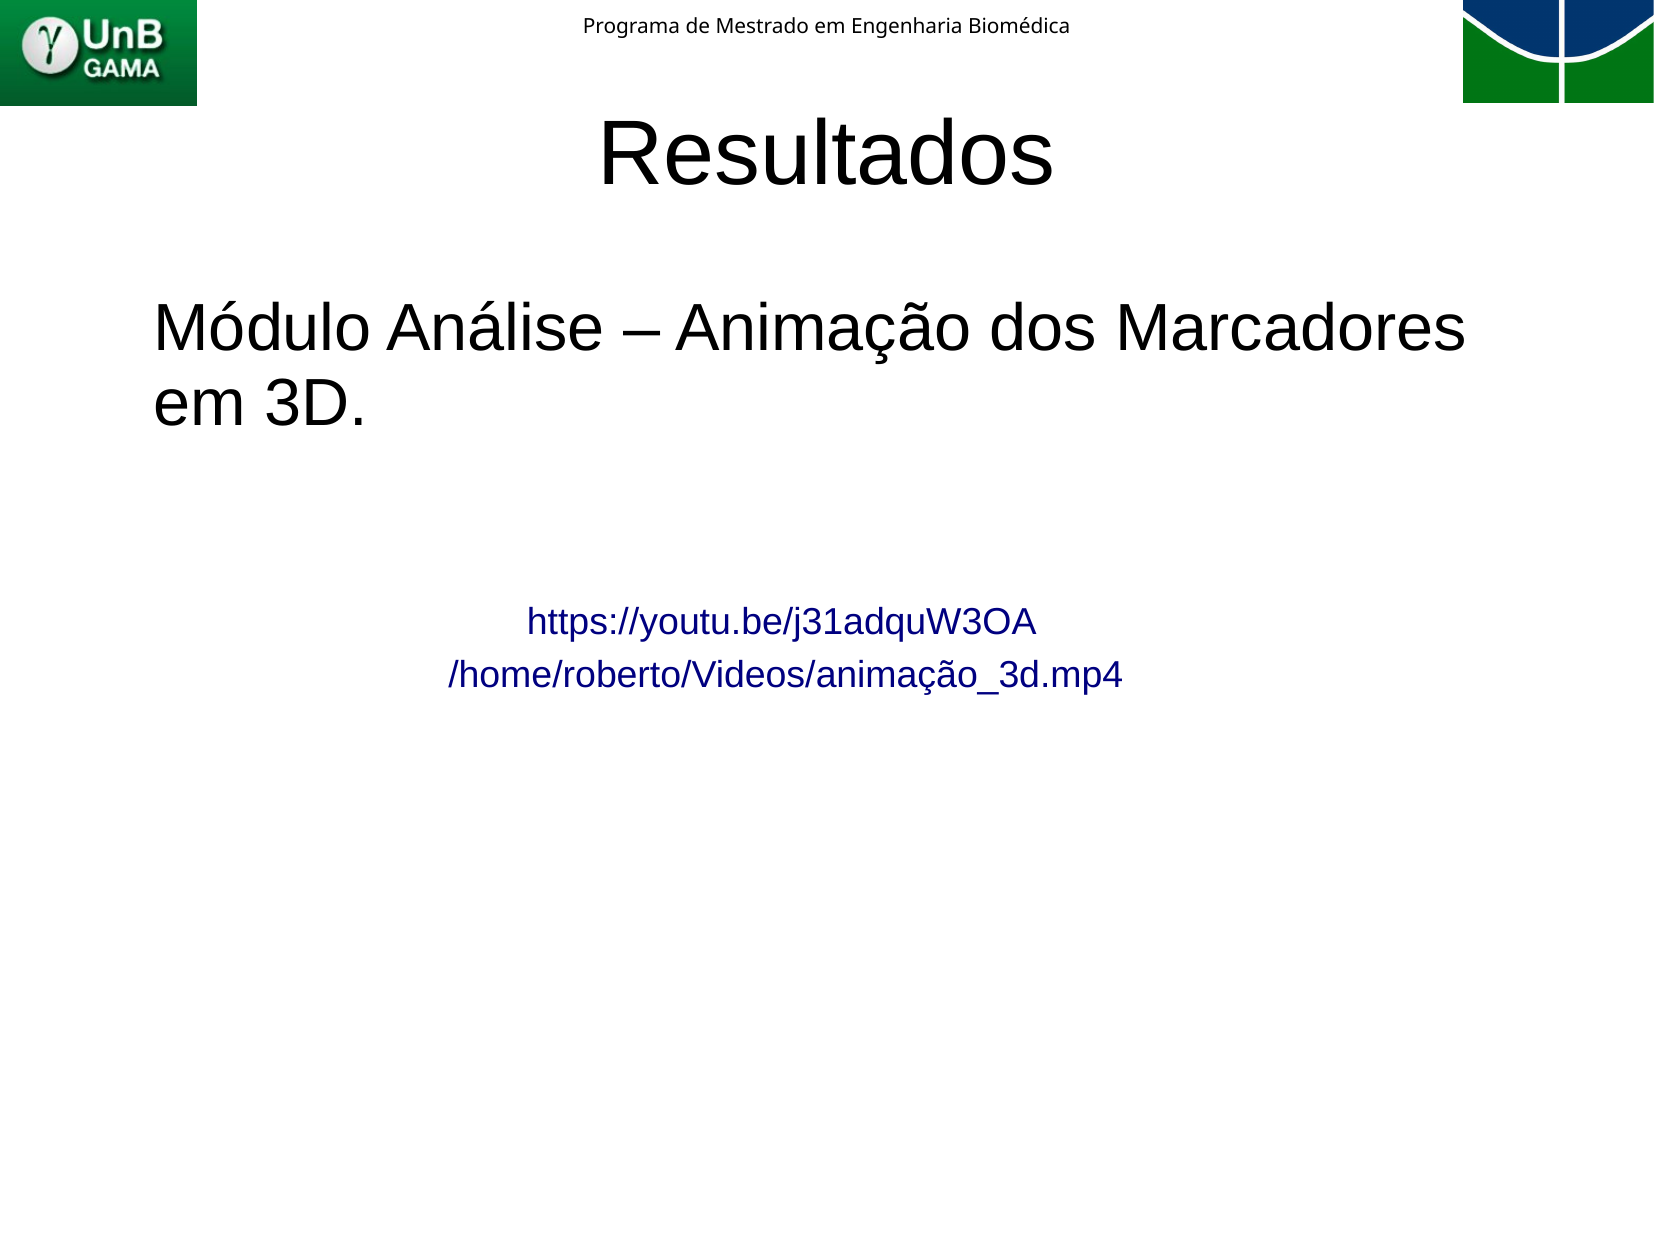

# Resultados
Módulo Análise – Animação dos Marcadores em 3D.
https://youtu.be/j31adquW3OA
/home/roberto/Videos/animação_3d.mp4